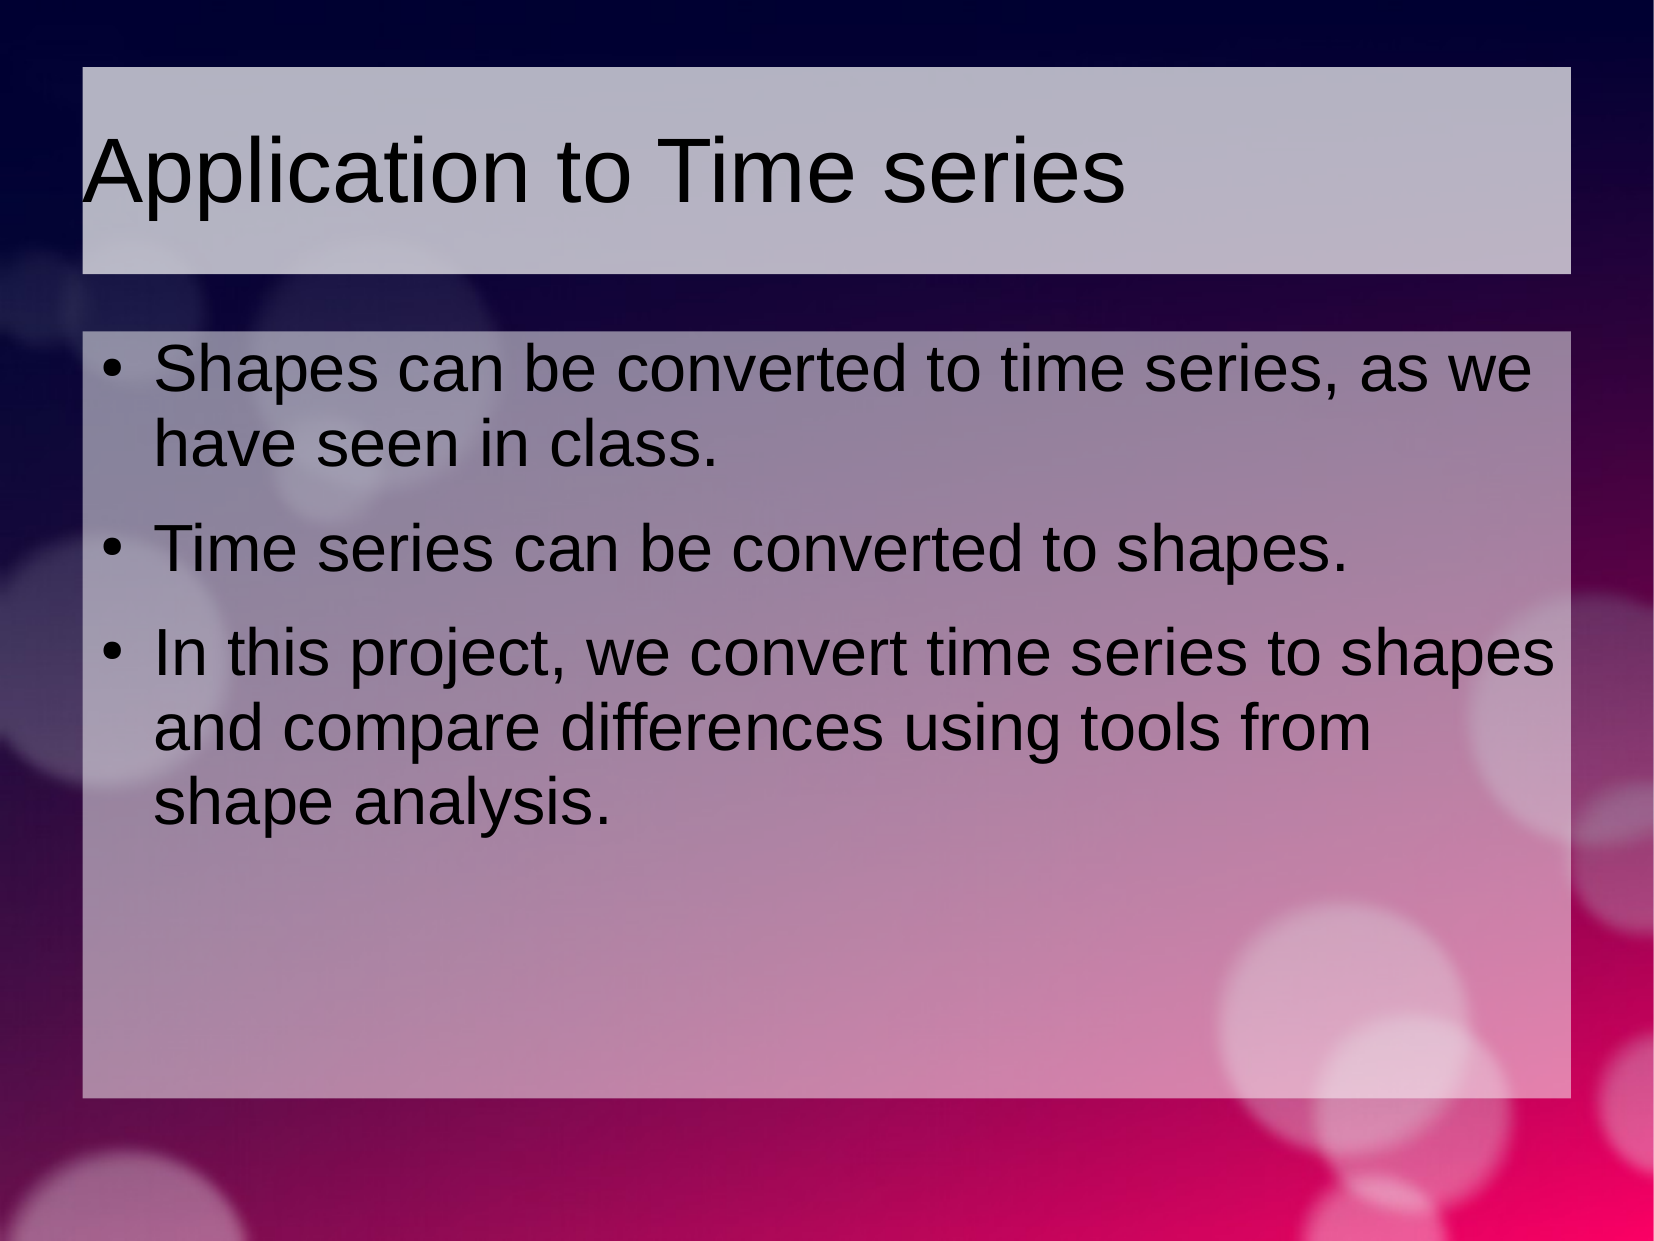

# Application to Time series
Shapes can be converted to time series, as we have seen in class.
Time series can be converted to shapes.
In this project, we convert time series to shapes and compare differences using tools from shape analysis.